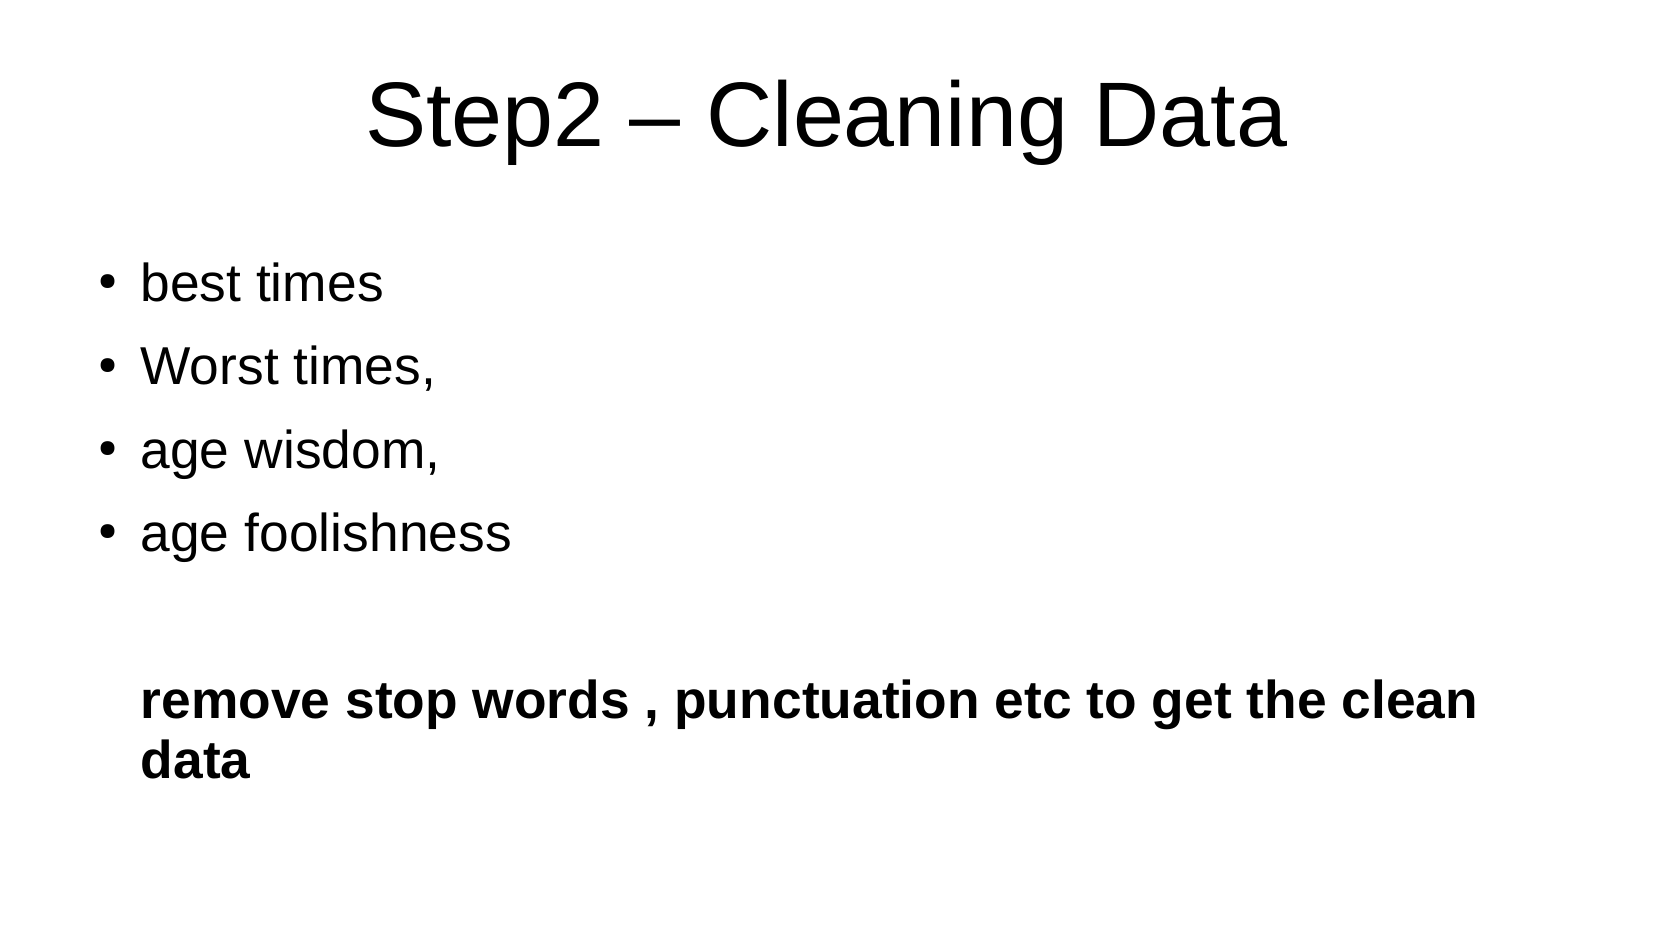

# Step2 – Cleaning Data
best times
Worst times,
age wisdom,
age foolishness
remove stop words , punctuation etc to get the clean data